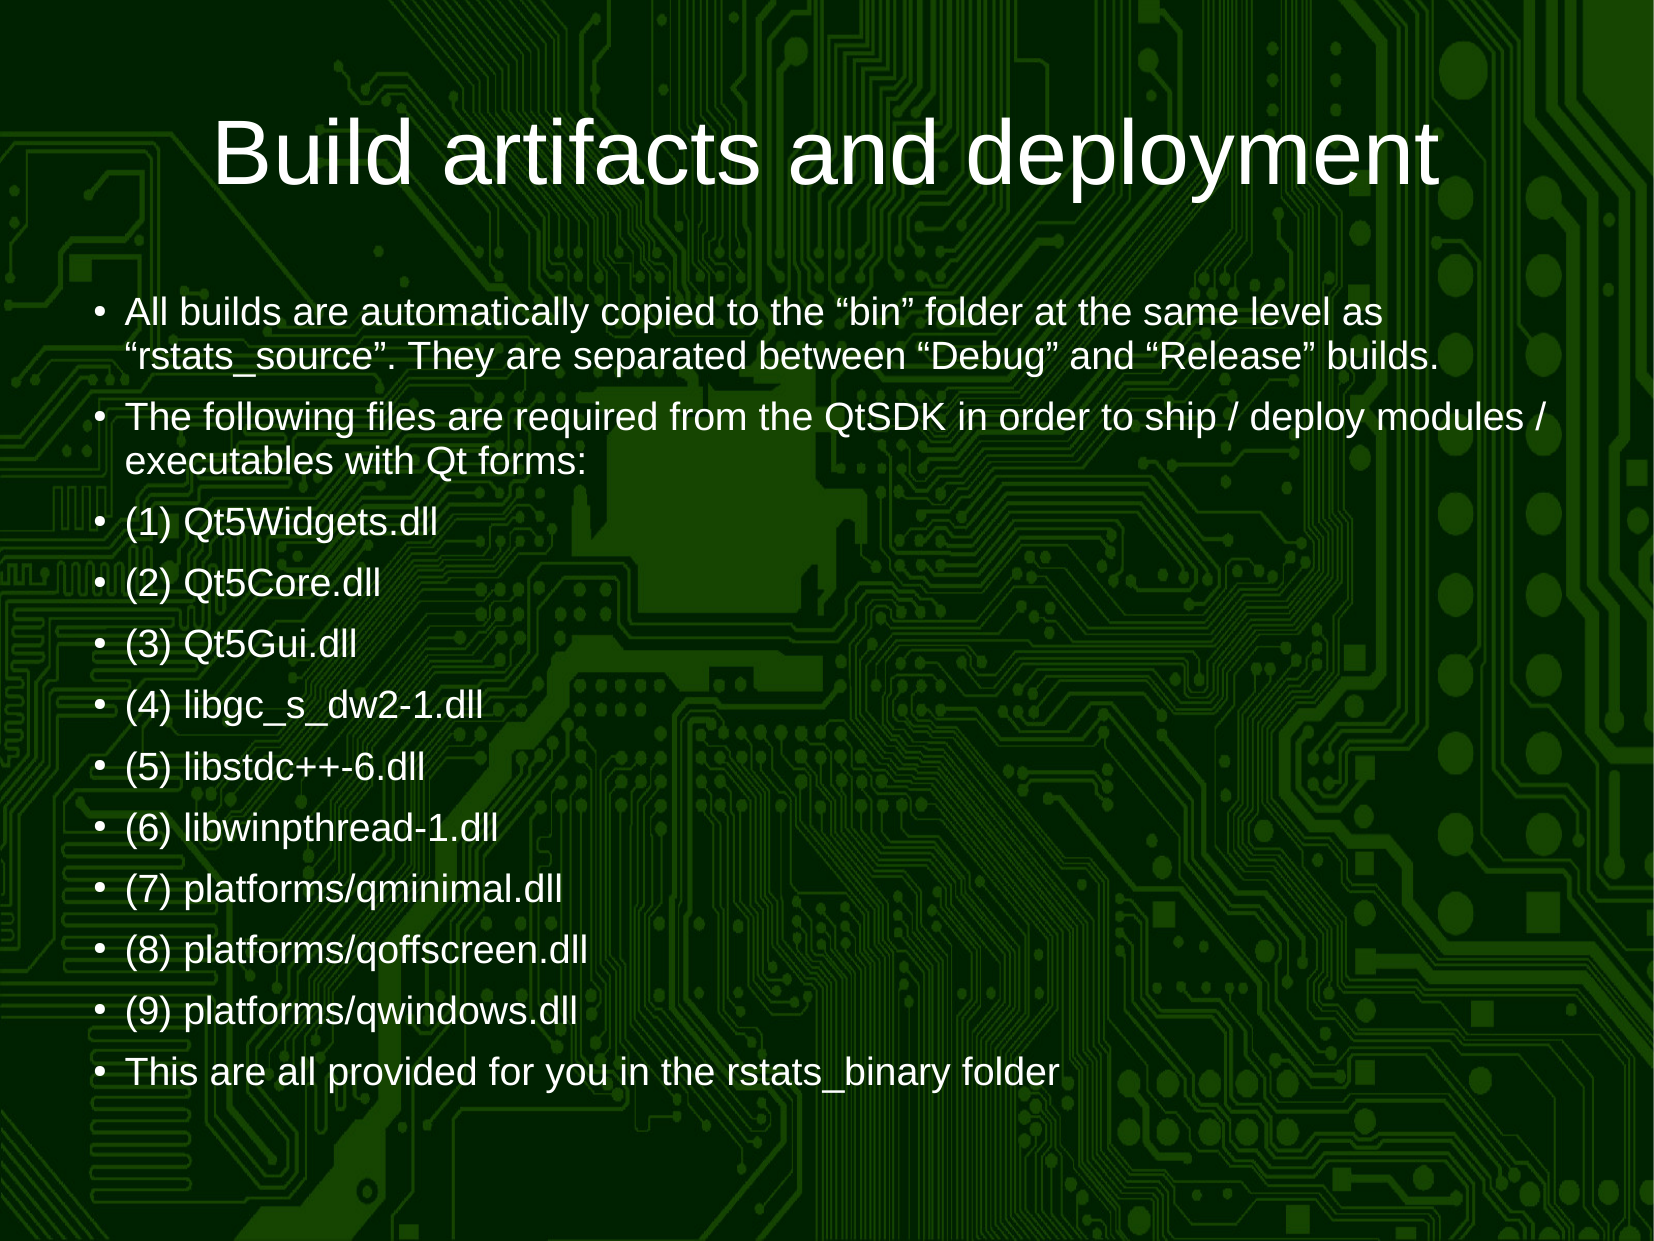

# Build artifacts and deployment
All builds are automatically copied to the “bin” folder at the same level as “rstats_source”. They are separated between “Debug” and “Release” builds.
The following files are required from the QtSDK in order to ship / deploy modules / executables with Qt forms:
(1) Qt5Widgets.dll
(2) Qt5Core.dll
(3) Qt5Gui.dll
(4) libgc_s_dw2-1.dll
(5) libstdc++-6.dll
(6) libwinpthread-1.dll
(7) platforms/qminimal.dll
(8) platforms/qoffscreen.dll
(9) platforms/qwindows.dll
This are all provided for you in the rstats_binary folder